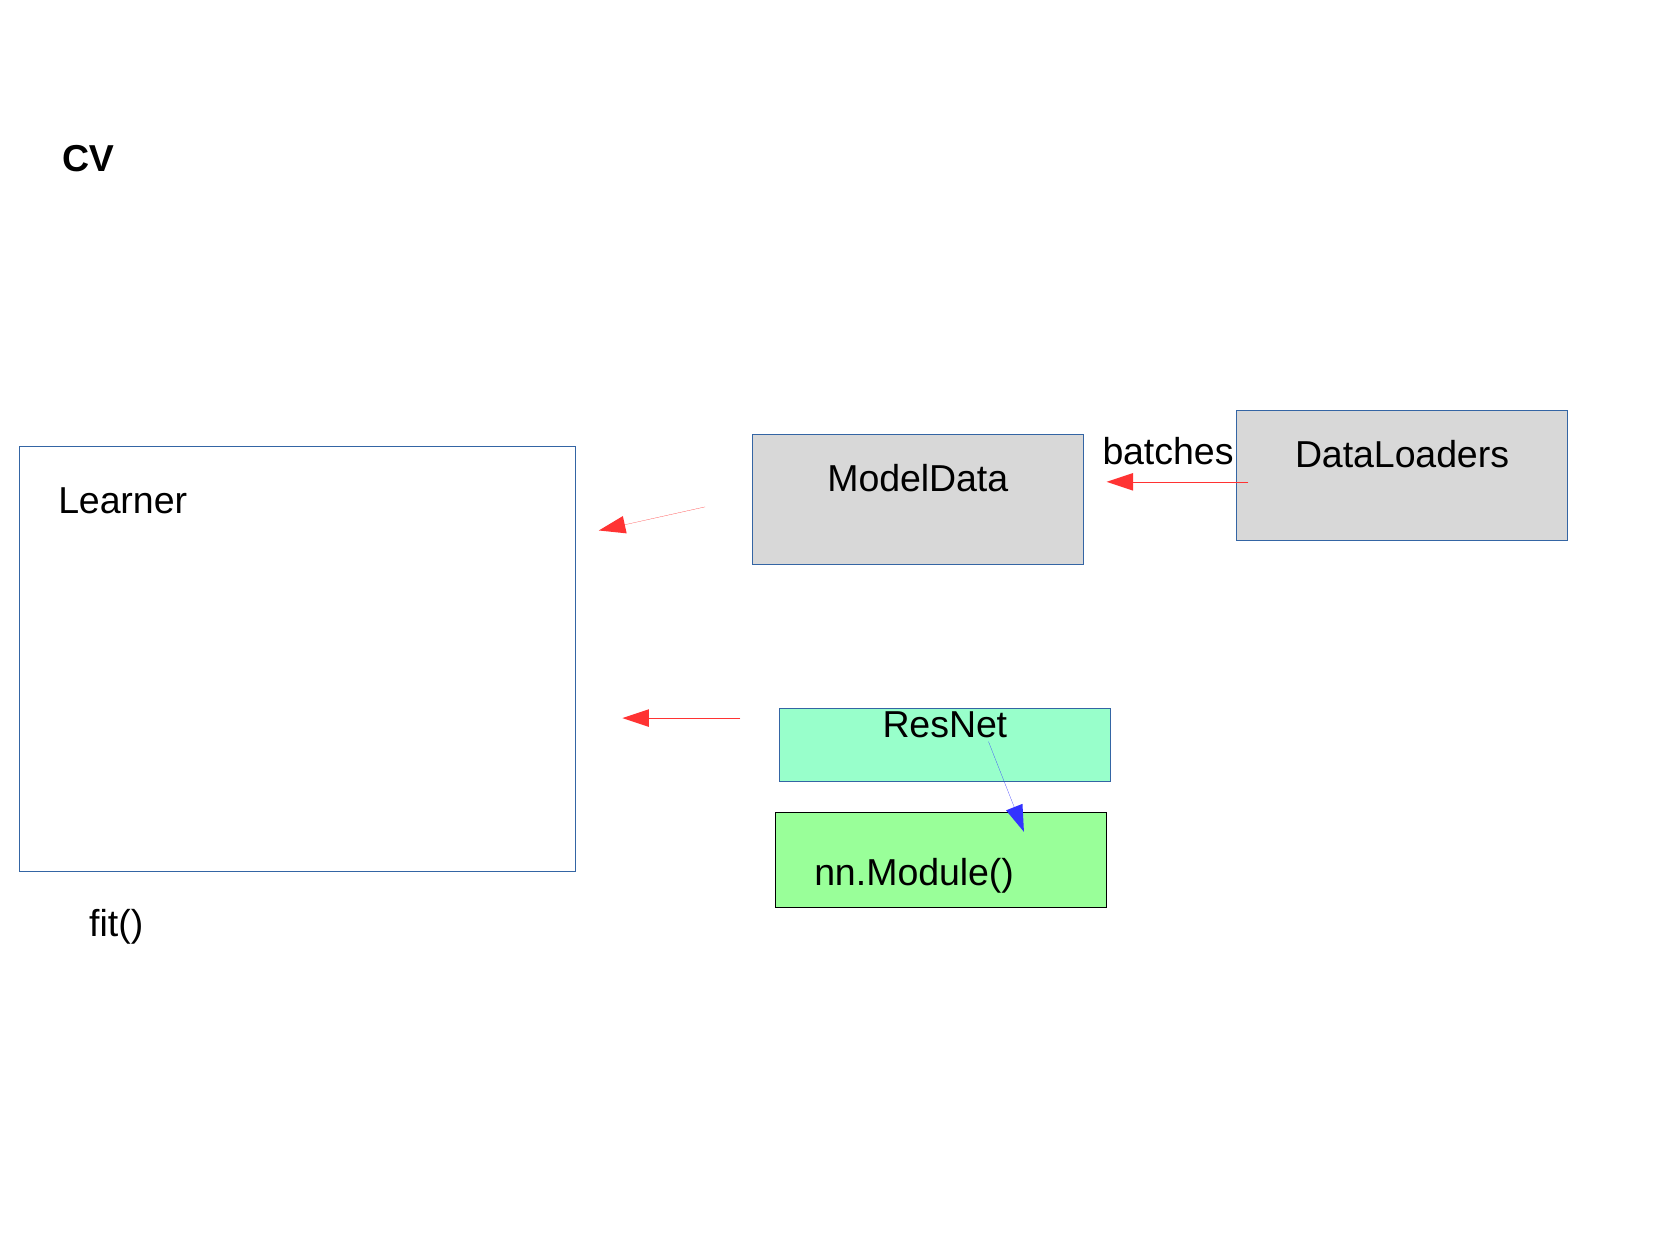

CV
DataLoaders
batches
ModelData
Learner
ResNet
nn.Module()
fit()